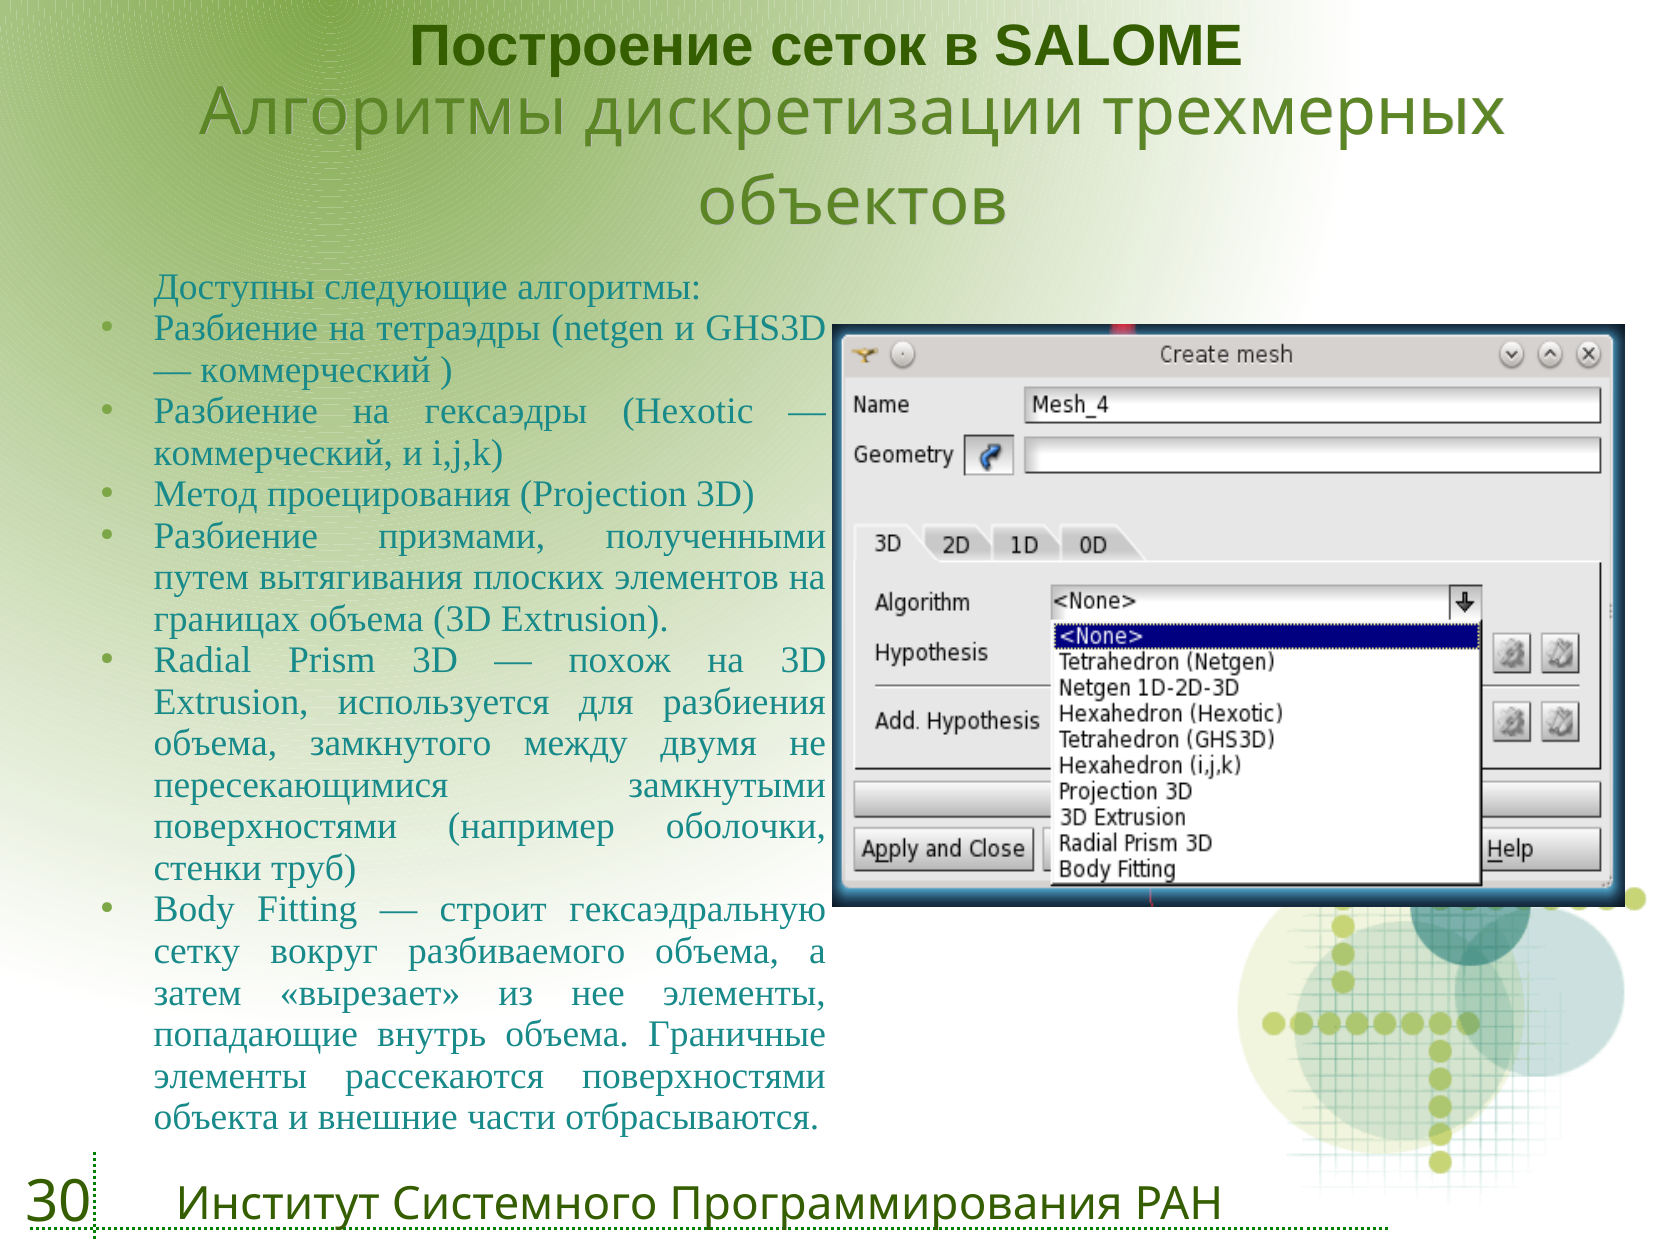

# Алгоритмы дискретизации трехмерных объектов
Доступны следующие алгоритмы:
Разбиение на тетраэдры (netgen и GHS3D — коммерческий )
Разбиение на гексаэдры (Hexotic — коммерческий, и i,j,k)
Метод проецирования (Projection 3D)
Разбиение призмами, полученными путем вытягивания плоских элементов на границах объема (3D Extrusion).
Radial Prism 3D — похож на 3D Extrusion, используется для разбиения объема, замкнутого между двумя не пересекающимися замкнутыми поверхностями (например оболочки, стенки труб)
Body Fitting — строит гексаэдральную сетку вокруг разбиваемого объема, а затем «вырезает» из нее элементы, попадающие внутрь объема. Граничные элементы рассекаются поверхностями объекта и внешние части отбрасываются.